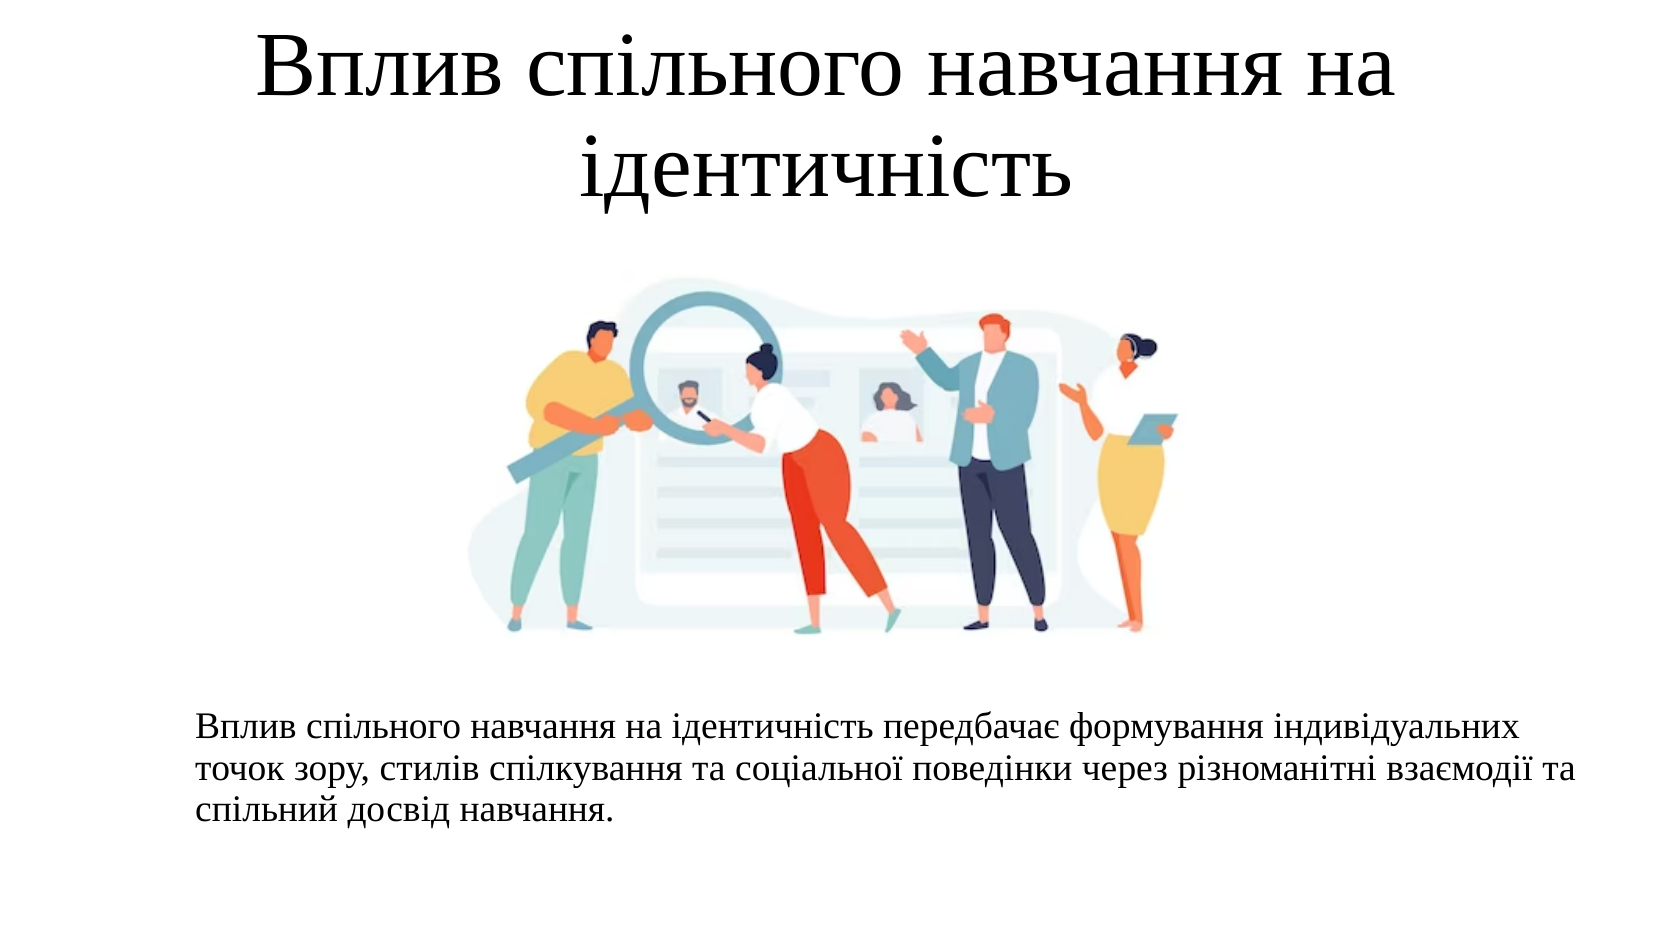

# Вплив спільного навчання на ідентичність
Вплив спільного навчання на ідентичність передбачає формування індивідуальних точок зору, стилів спілкування та соціальної поведінки через різноманітні взаємодії та спільний досвід навчання.